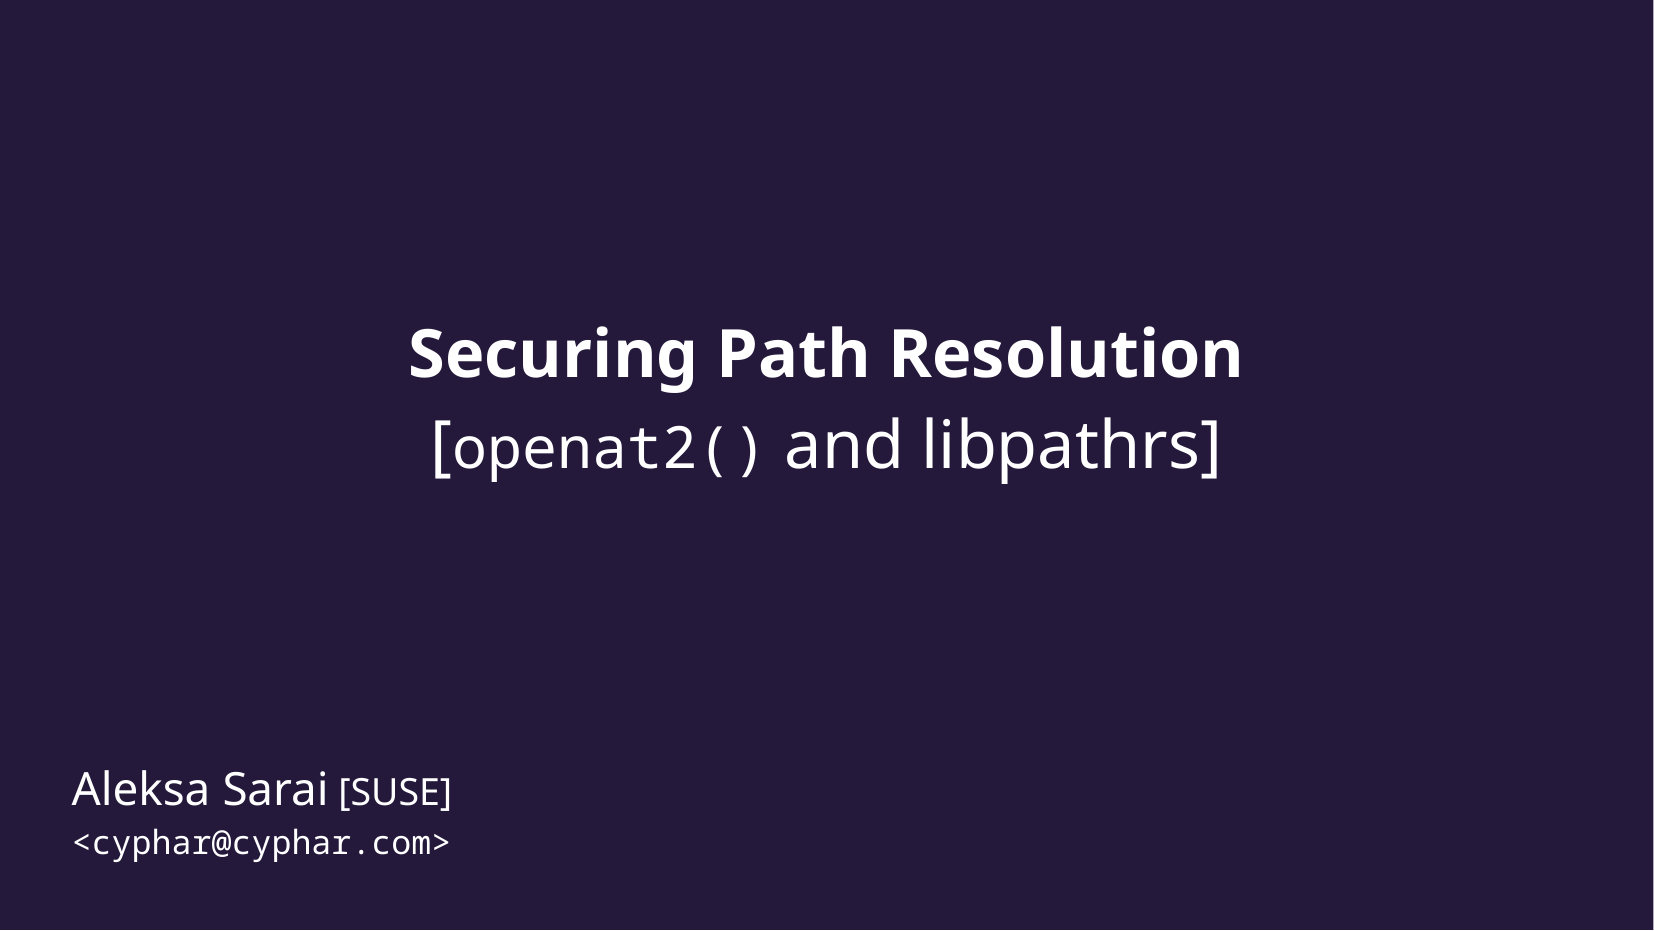

# Securing Path Resolution
[openat2() and libpathrs]
Aleksa Sarai [SUSE]
<cyphar@cyphar.com>